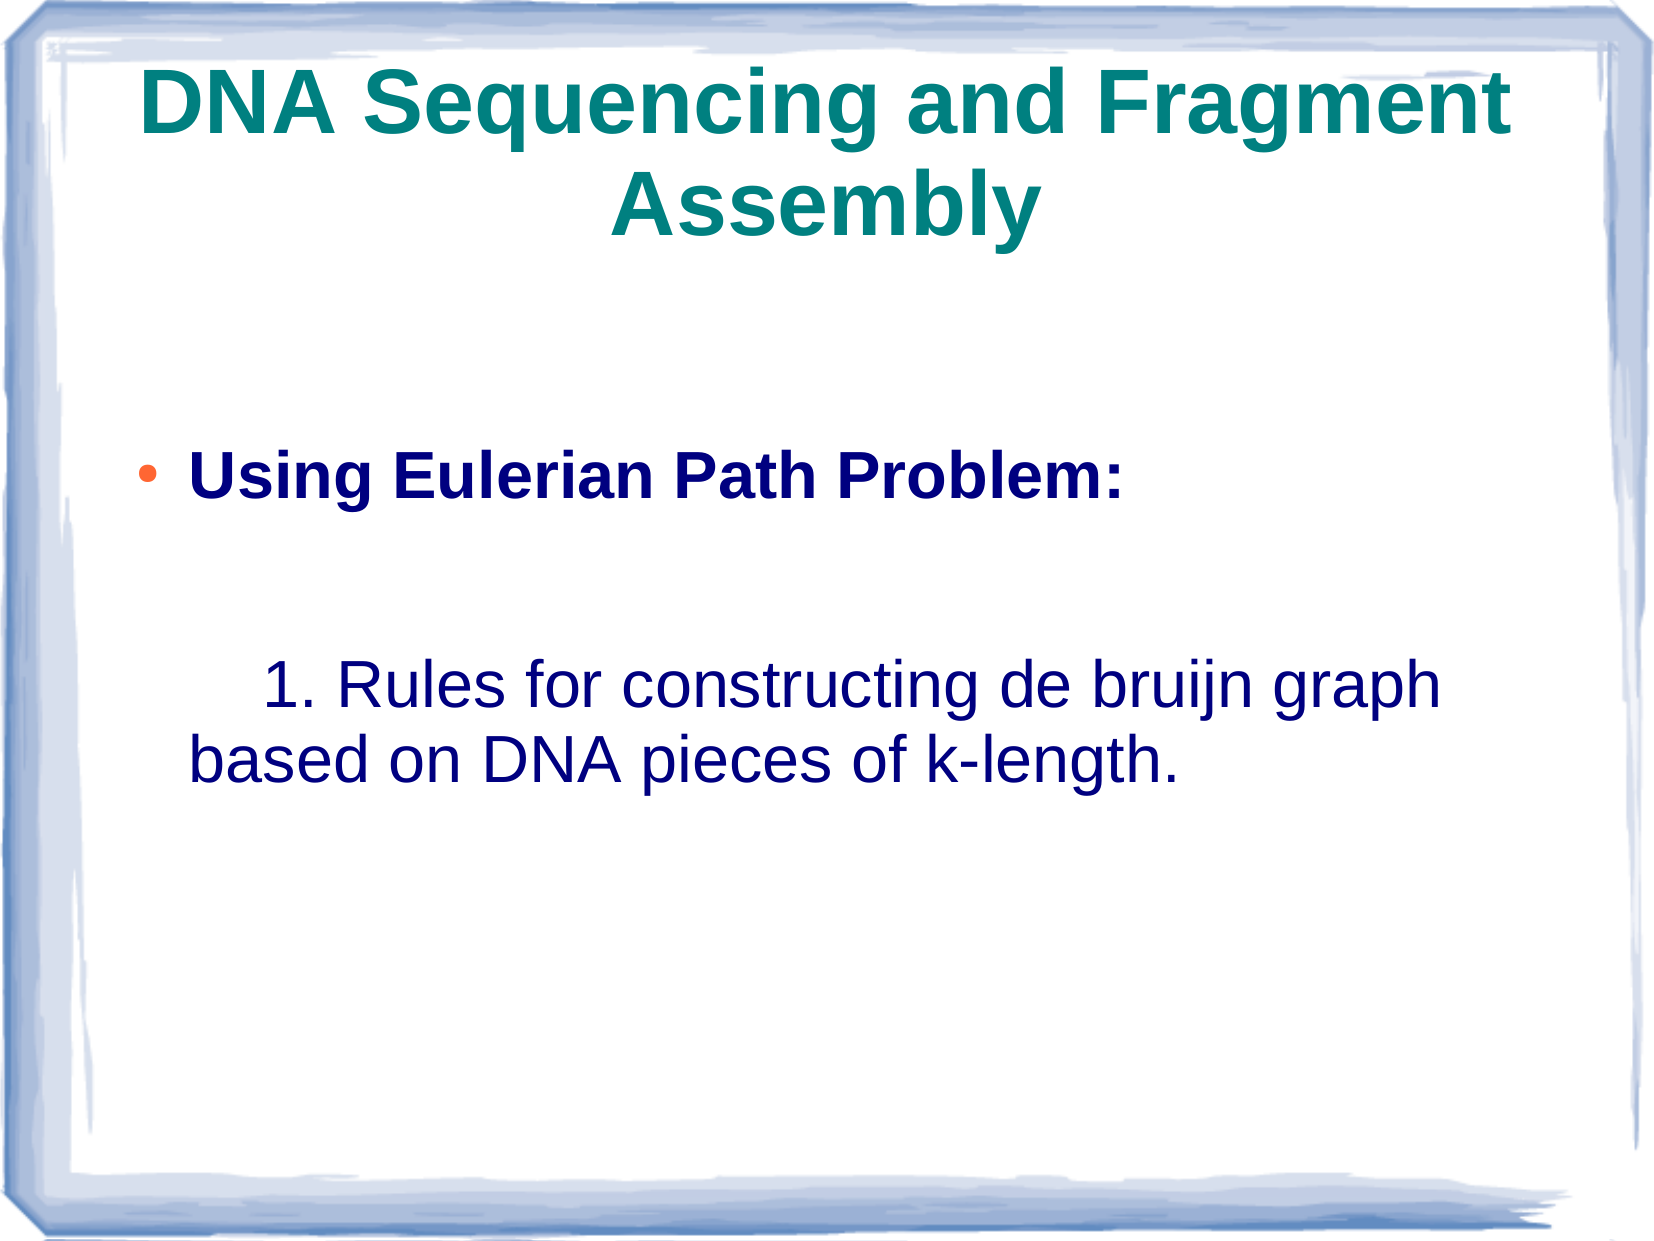

# DNA Sequencing and Fragment Assembly
Using Eulerian Path Problem:
 1. Rules for constructing de bruijn graph based on DNA pieces of k-length.